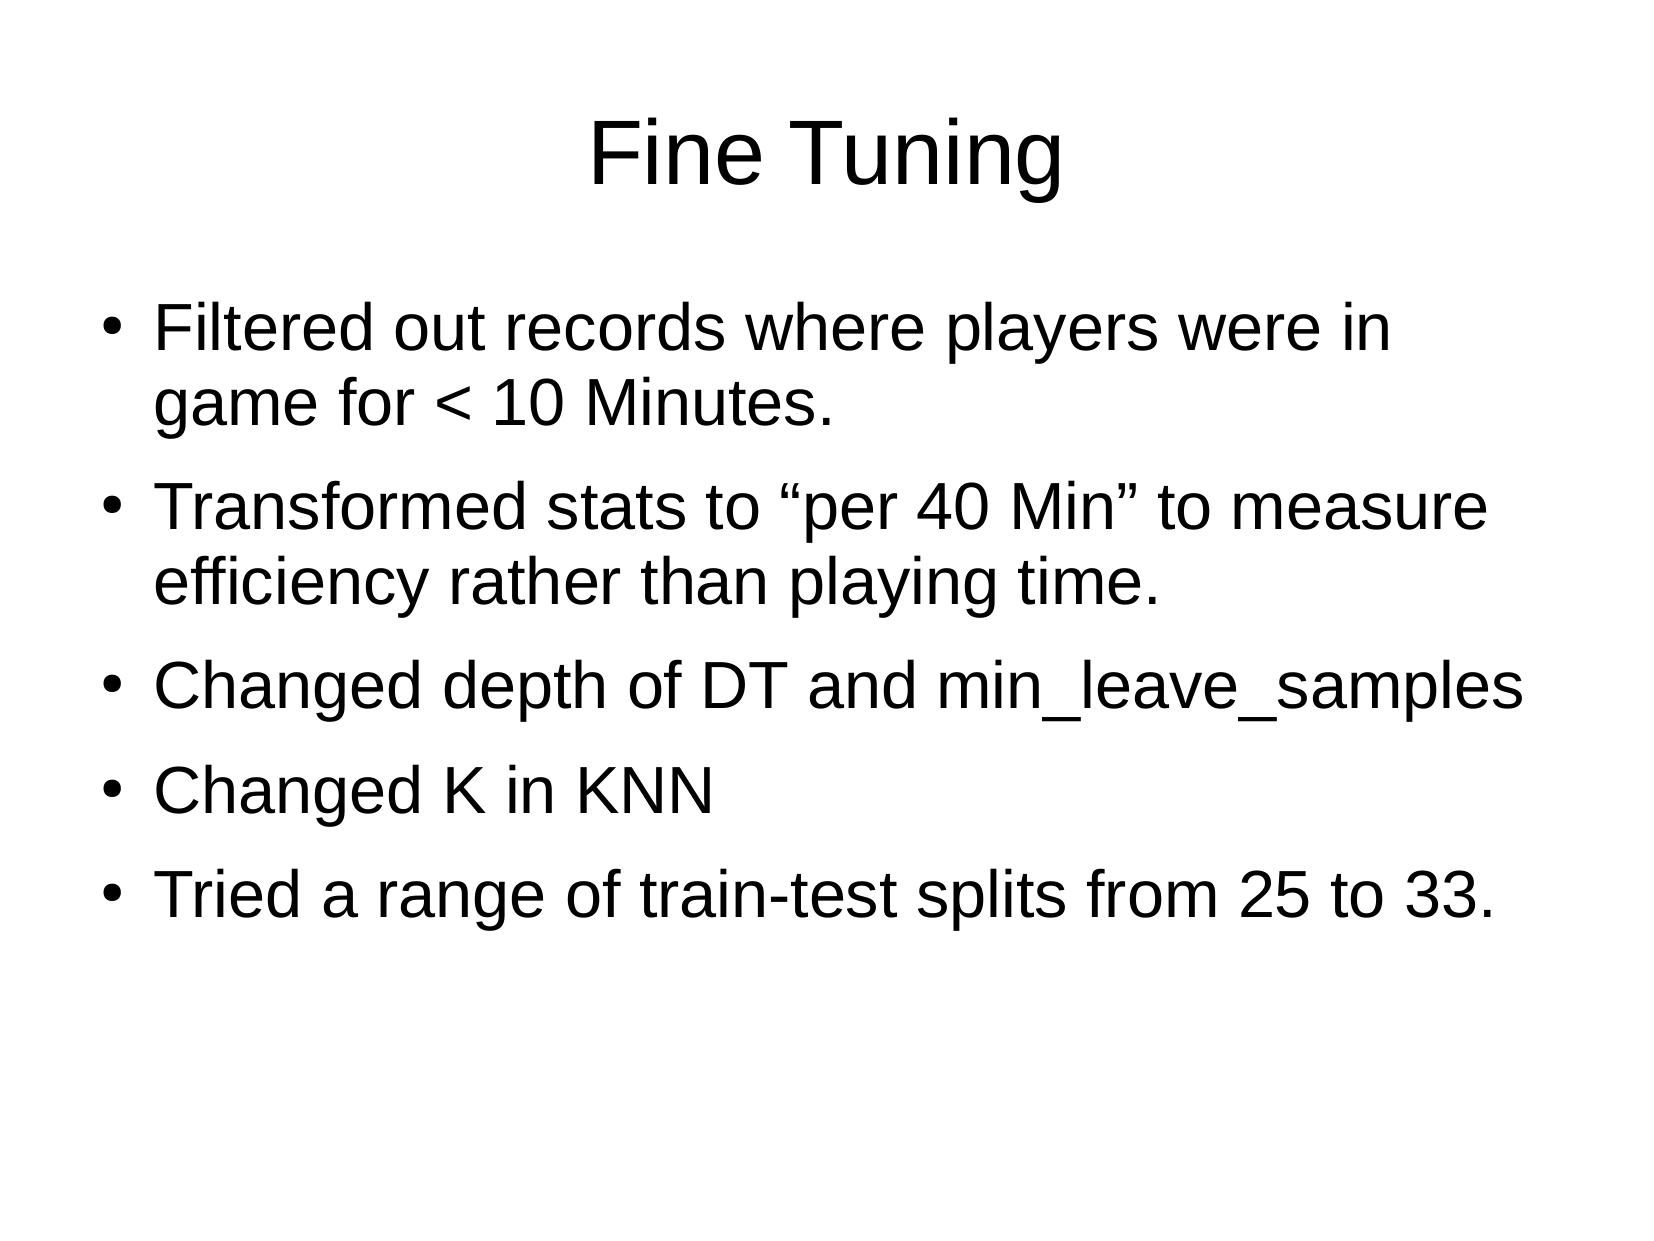

# Fine Tuning
Filtered out records where players were in game for < 10 Minutes.
Transformed stats to “per 40 Min” to measure efficiency rather than playing time.
Changed depth of DT and min_leave_samples
Changed K in KNN
Tried a range of train-test splits from 25 to 33.